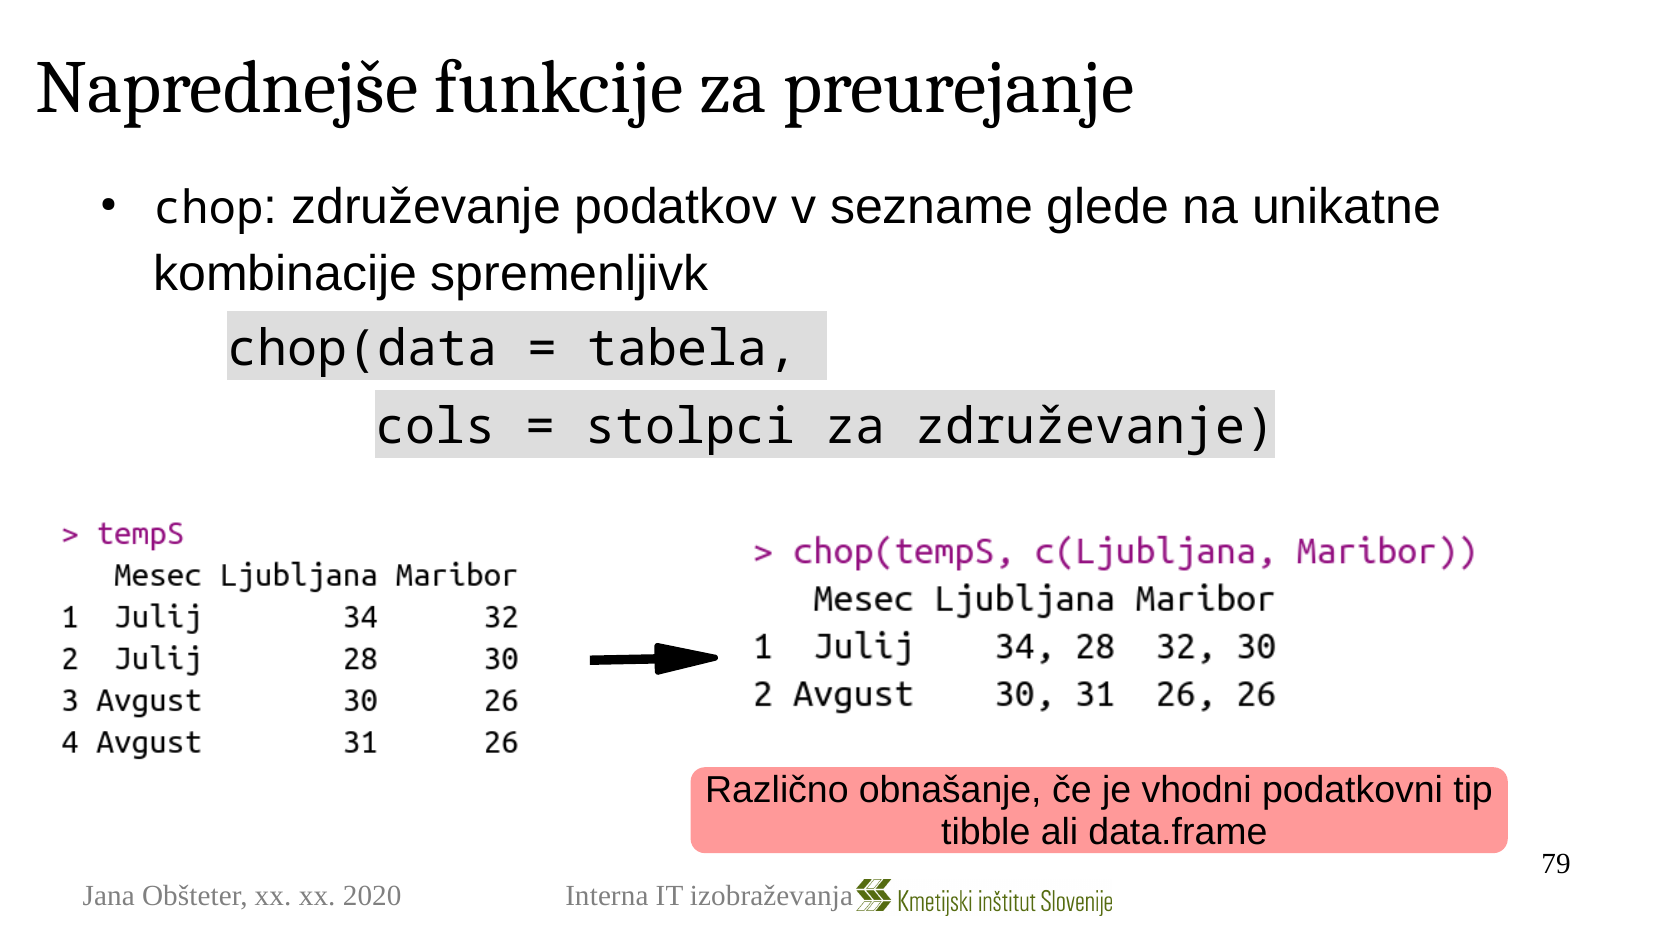

# Naprednejše funkcije za preurejanje
chop: združevanje podatkov v sezname glede na unikatne kombinacije spremenljivk
	chop(data = tabela,
			cols = stolpci za združevanje)
Različno obnašanje, če je vhodni podatkovni tip
 tibble ali data.frame
79